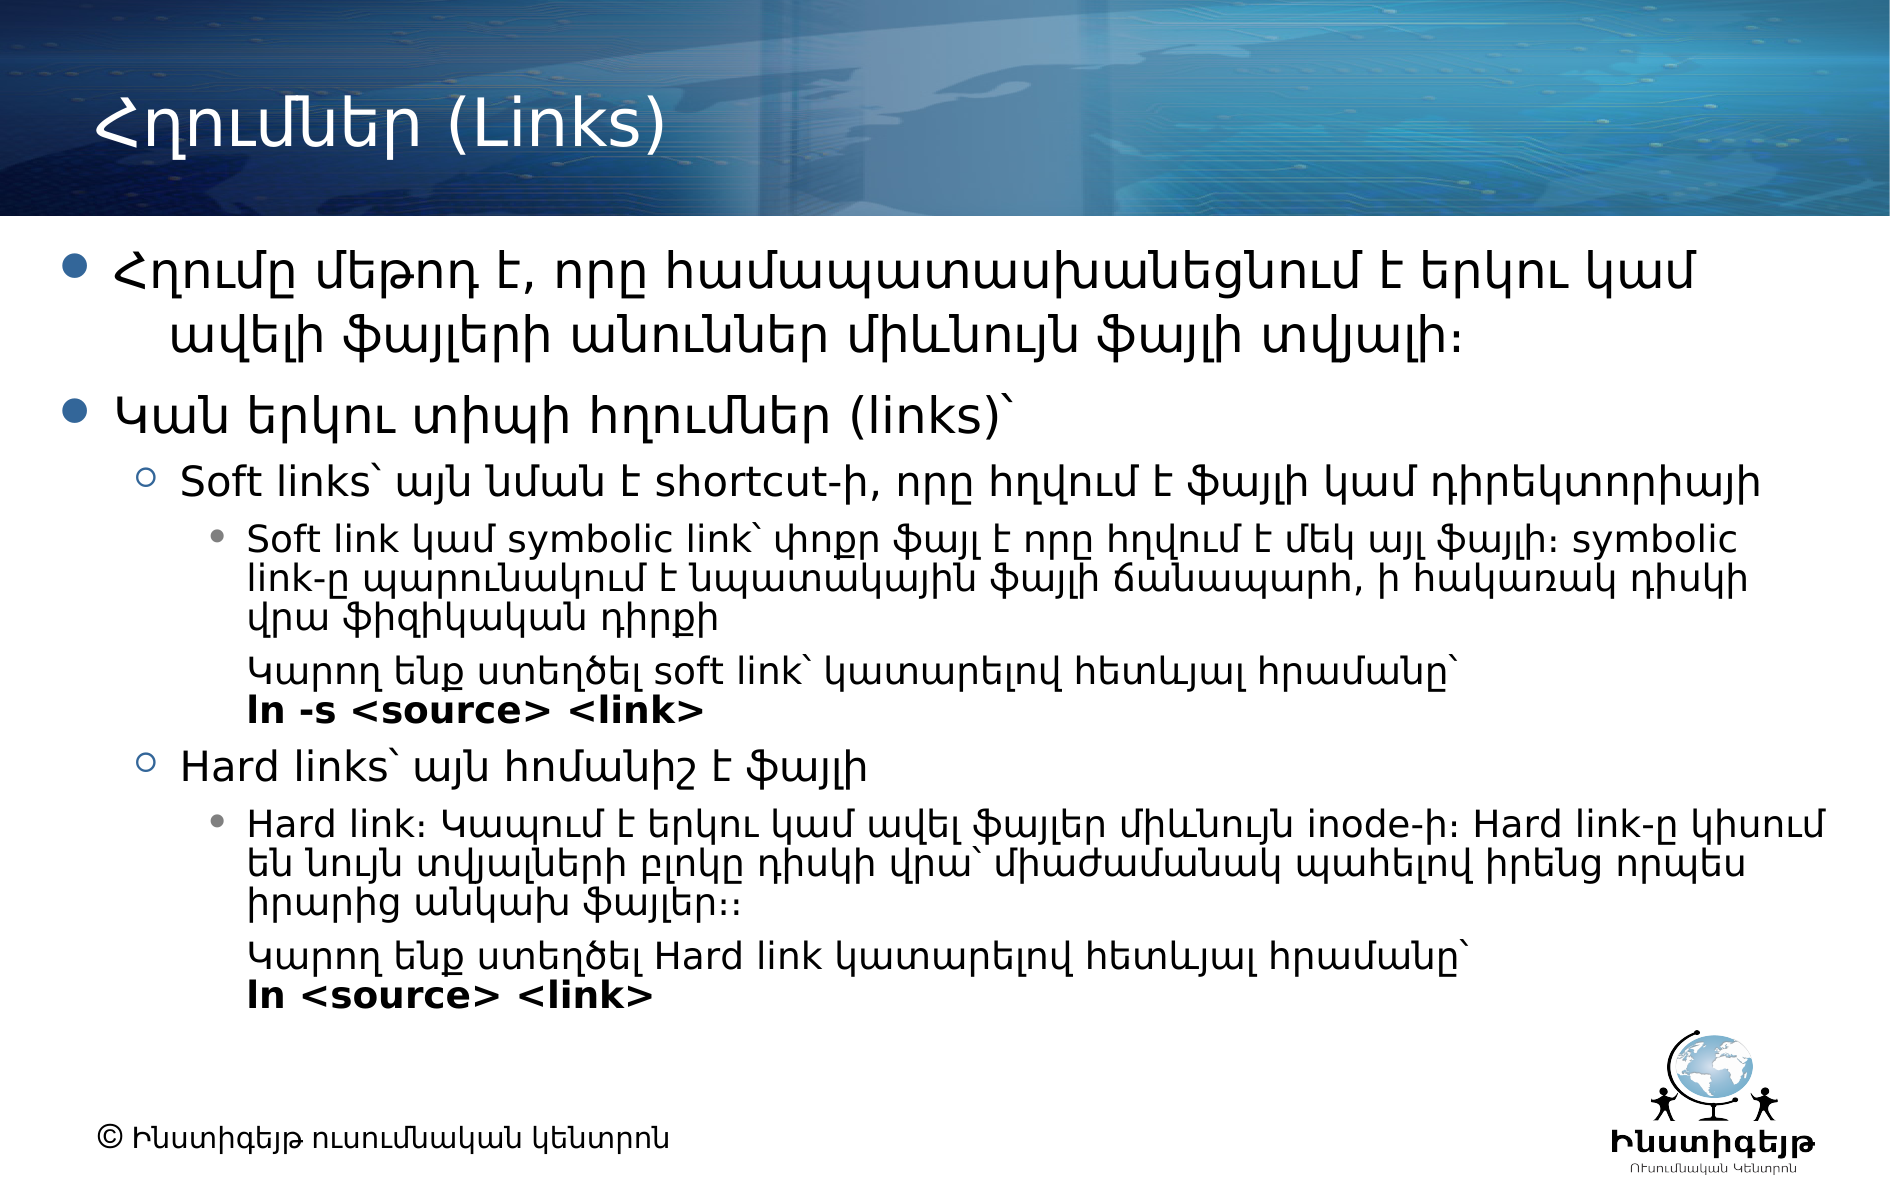

# Հղումներ (Links)
Հղումը մեթոդ է, որը համապատասխանեցնում է երկու կամ ավելի ֆայլերի անուններ միևնույն ֆայլի տվյալի։
Կան երկու տիպի հղումներ (links)՝
Soft links՝ այն նման է shortcut-ի, որը հղվում է ֆայլի կամ դիրեկտորիայի
Soft link կամ symbolic link՝ փոքր ֆայլ է որը հղվում է մեկ այլ ֆայլի։ symbolic link-ը պարունակում է նպատակային ֆայլի ճանապարհ, ի հակառակ դիսկի վրա ֆիզիկական դիրքի
Կարող ենք ստեղծել soft link՝ կատարելով հետևյալ հրամանը՝
ln -s <source> <link>
Hard links՝ այն հոմանիշ է ֆայլի
Hard link։ Կապում է երկու կամ ավել ֆայլեր միևնույն inode-ի։ Hard link-ը կիսում են նույն տվյալների բլոկը դիսկի վրա՝ միաժամանակ պահելով իրենց որպես իրարից անկախ ֆայլեր։։
Կարող ենք ստեղծել Hard link կատարելով հետևյալ հրամանը՝
ln <source> <link>